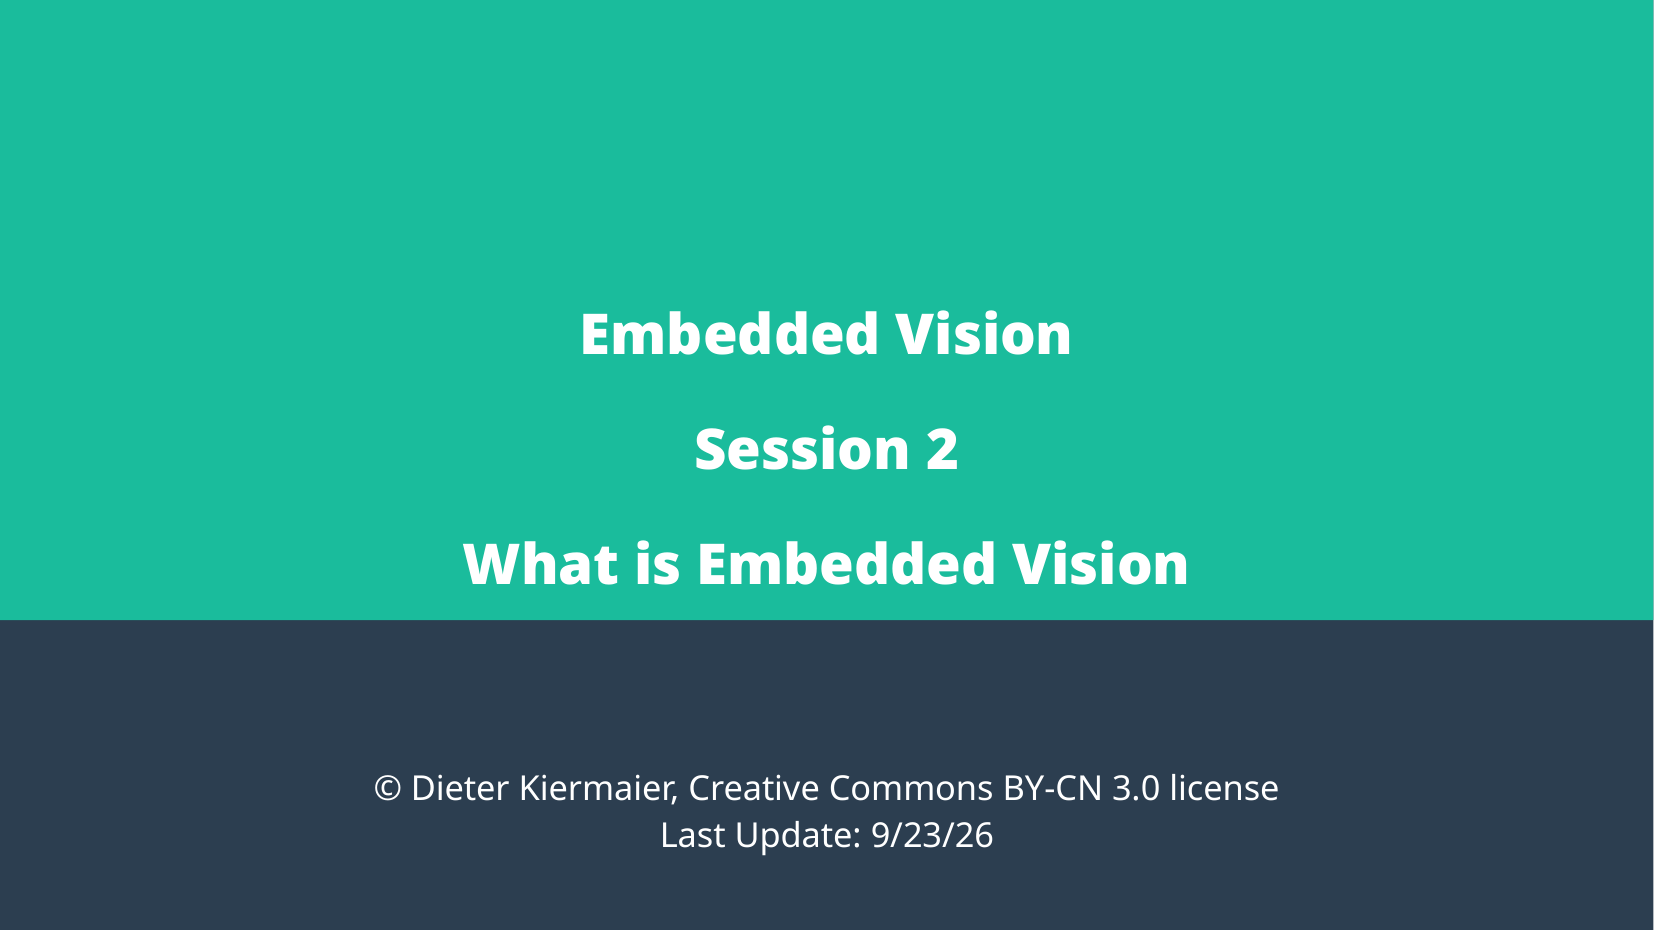

# Embedded Vision Session 2 What is Embedded Vision
© Dieter Kiermaier, Creative Commons BY-CN 3.0 license
Last Update: